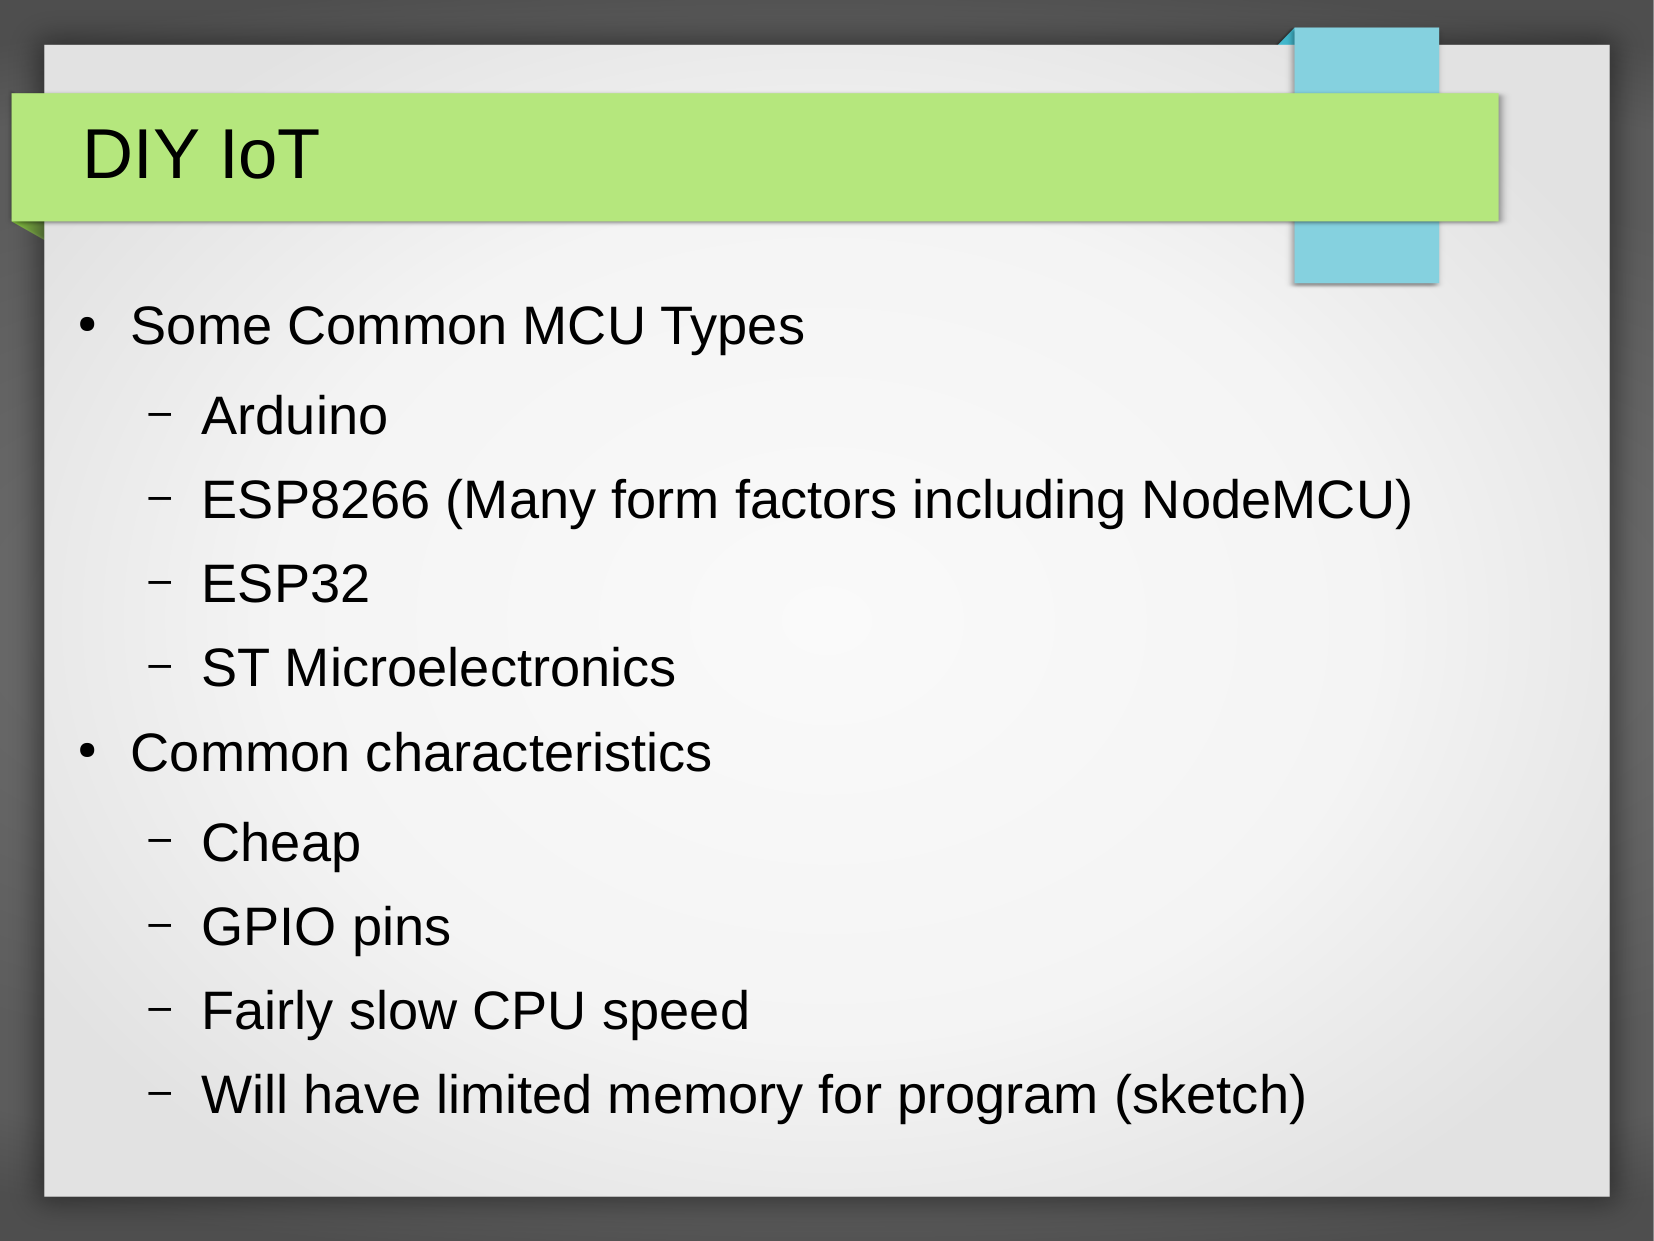

# DIY IoT
Some Common MCU Types
Arduino
ESP8266 (Many form factors including NodeMCU)
ESP32
ST Microelectronics
Common characteristics
Cheap
GPIO pins
Fairly slow CPU speed
Will have limited memory for program (sketch)